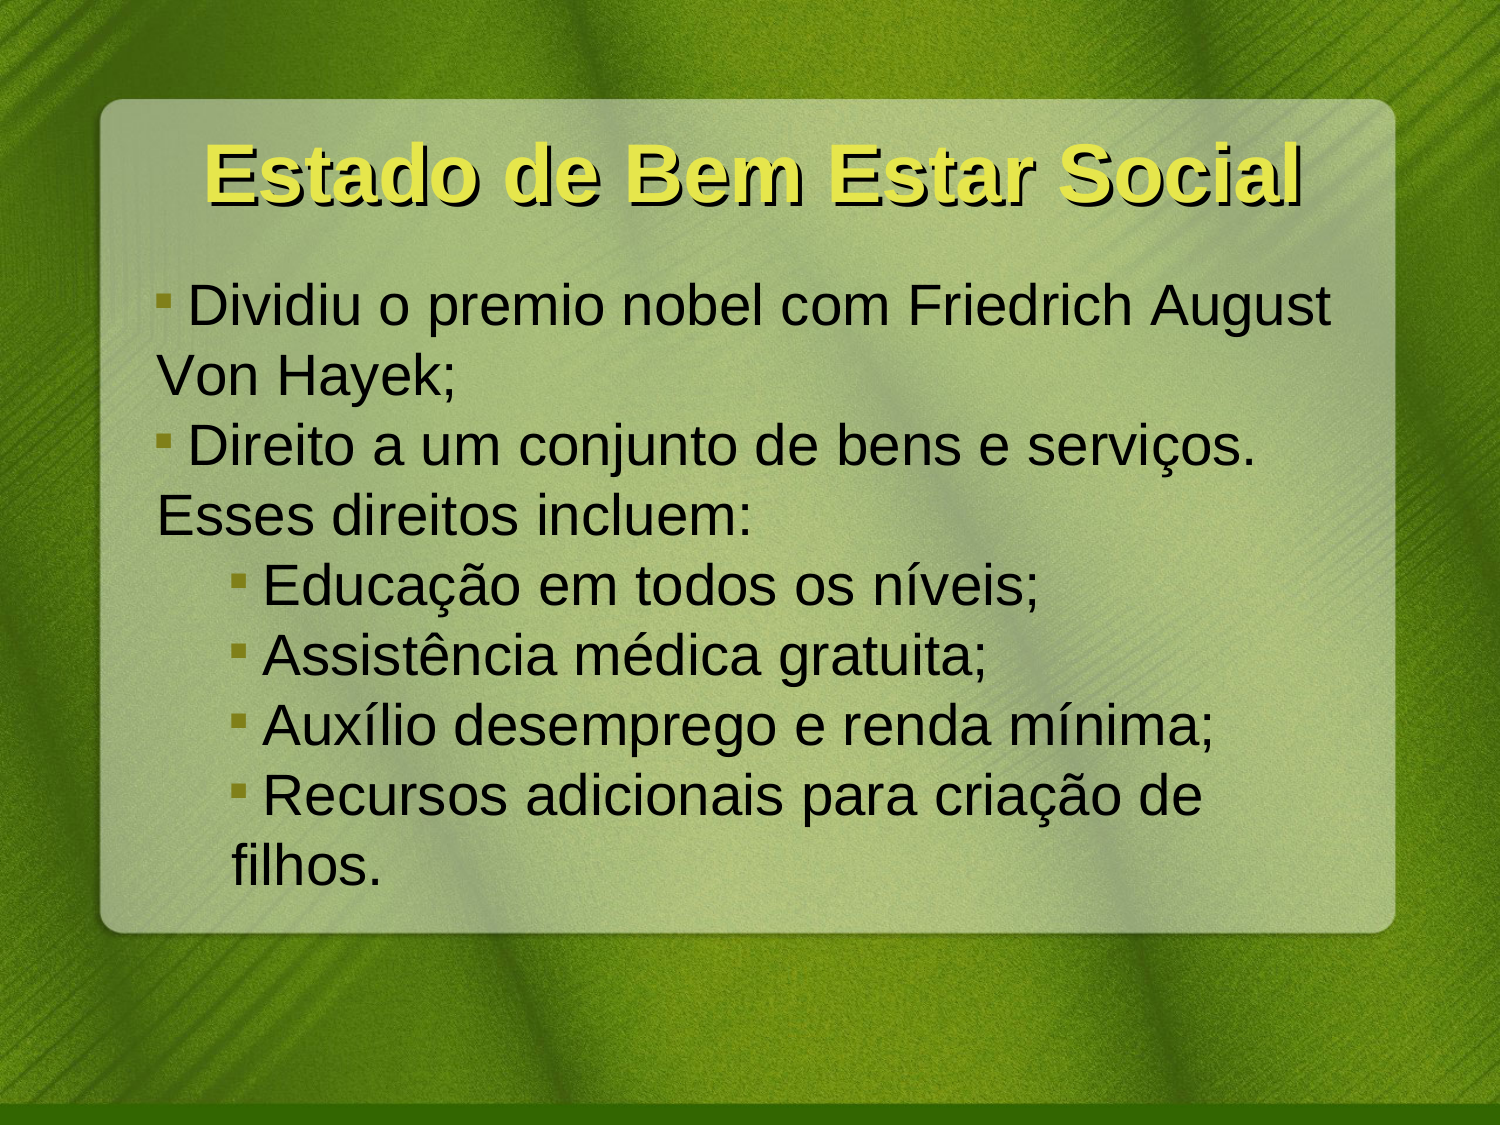

Estado de Bem Estar Social
 Dividiu o premio nobel com Friedrich August Von Hayek;
 Direito a um conjunto de bens e serviços. Esses direitos incluem:
 Educação em todos os níveis;
 Assistência médica gratuita;
 Auxílio desemprego e renda mínima;
 Recursos adicionais para criação de filhos.